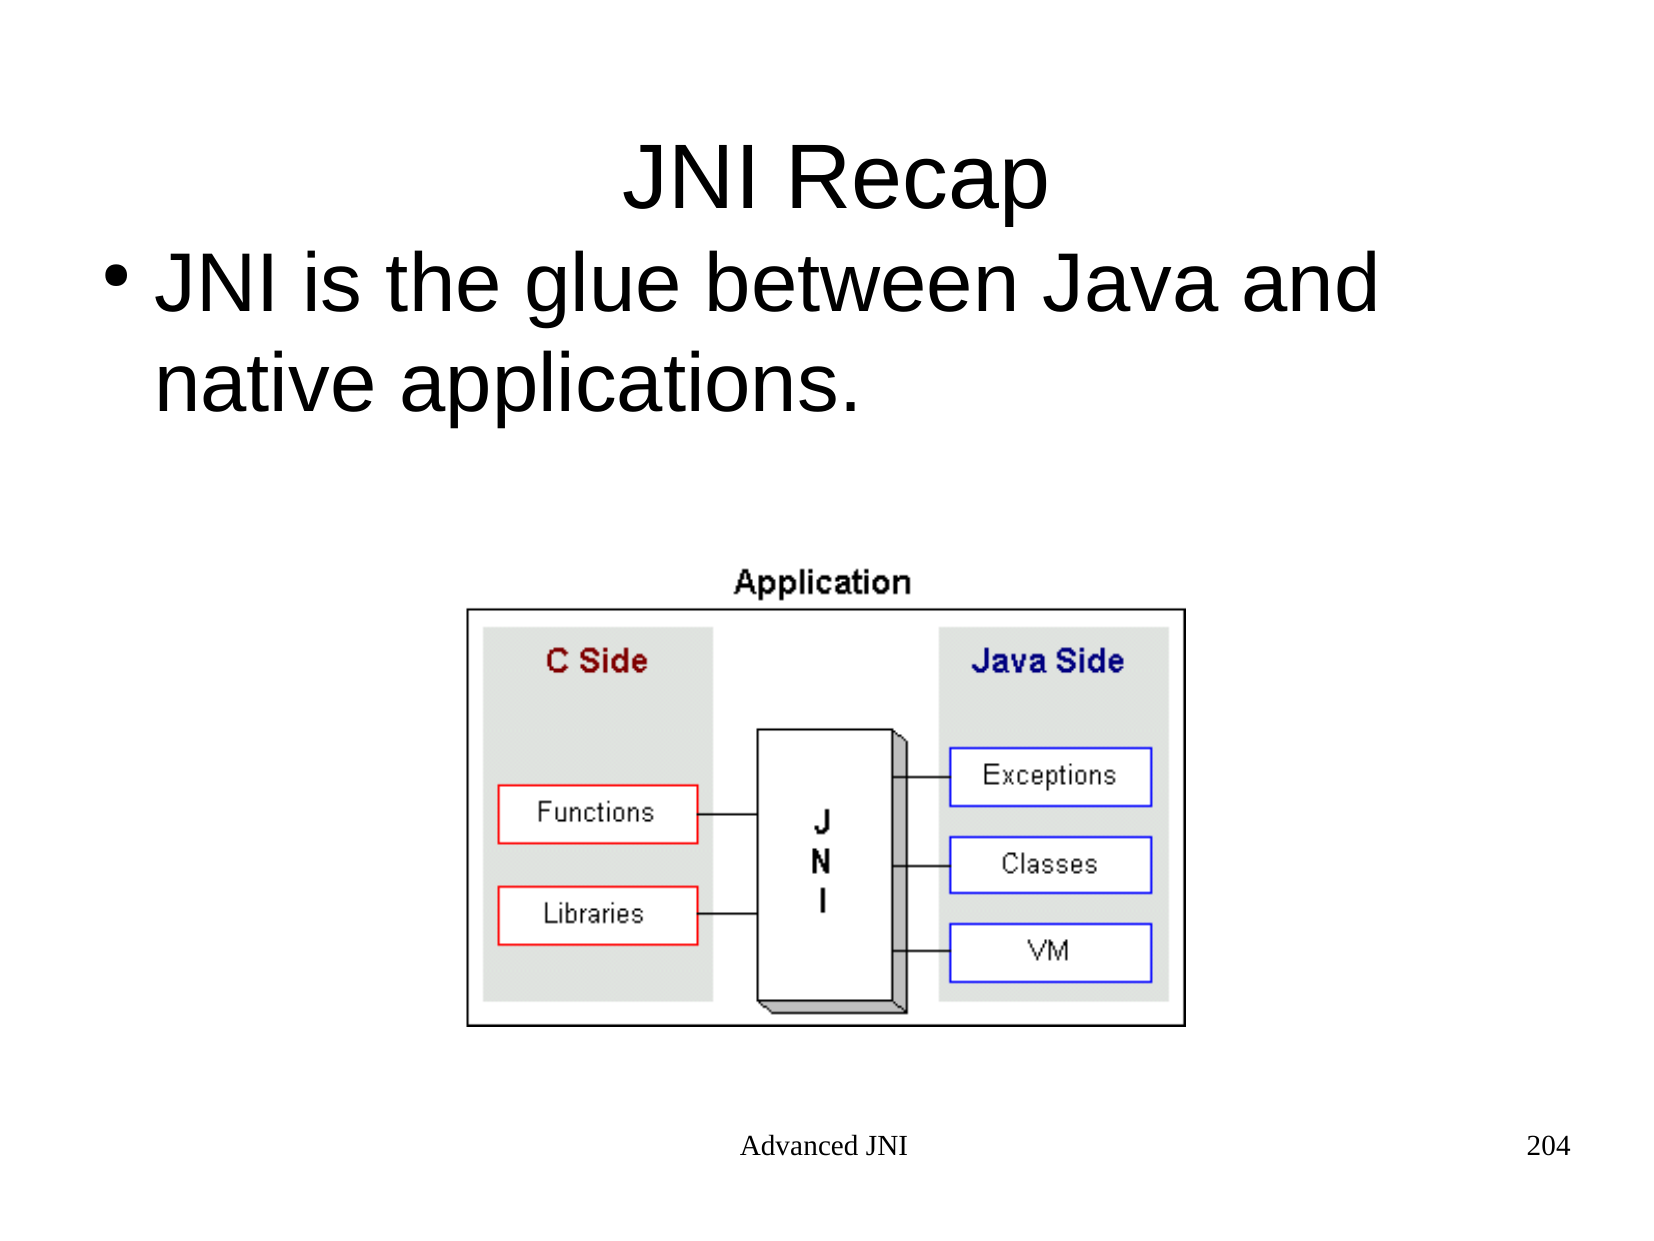

# JNI Recap
JNI is the glue between Java and native applications.
Advanced JNI
204